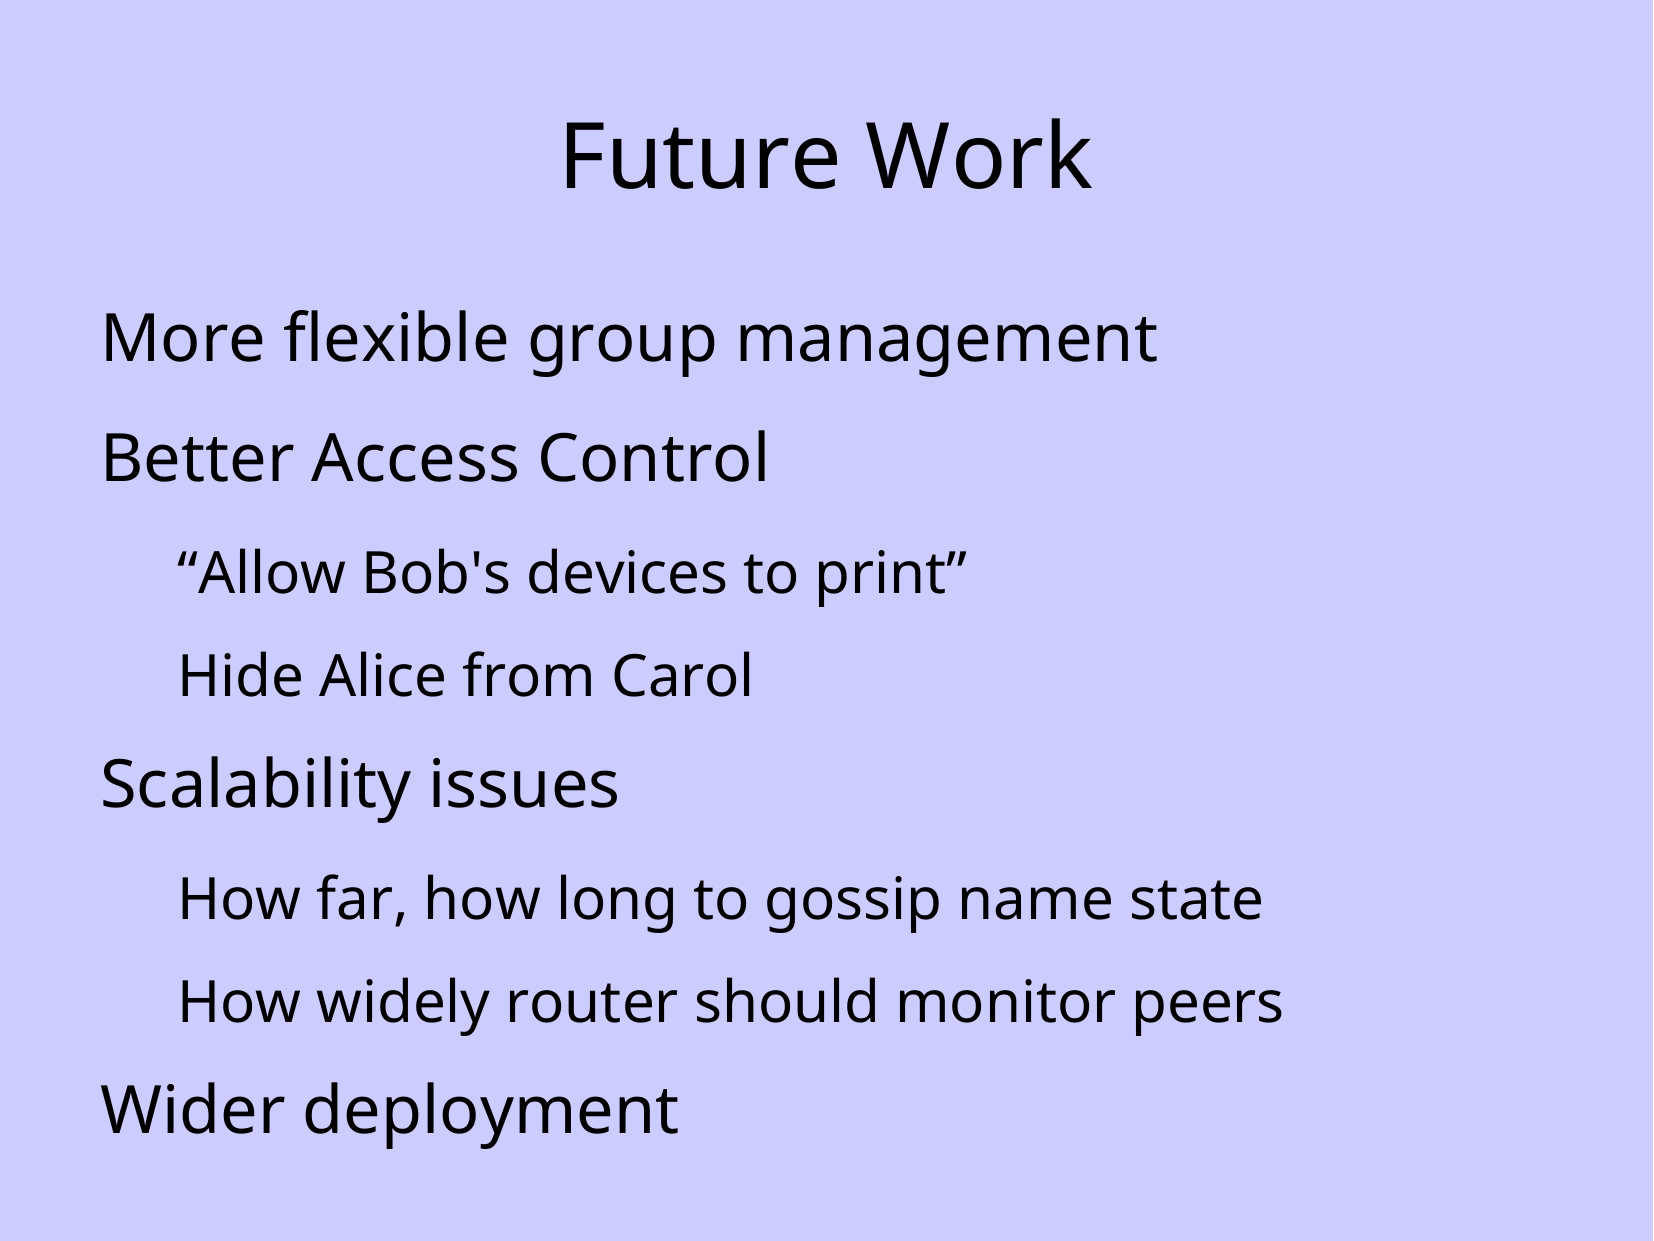

# Future Work
More flexible group management
Better Access Control
“Allow Bob's devices to print”
Hide Alice from Carol
Scalability issues
How far, how long to gossip name state
How widely router should monitor peers
Wider deployment